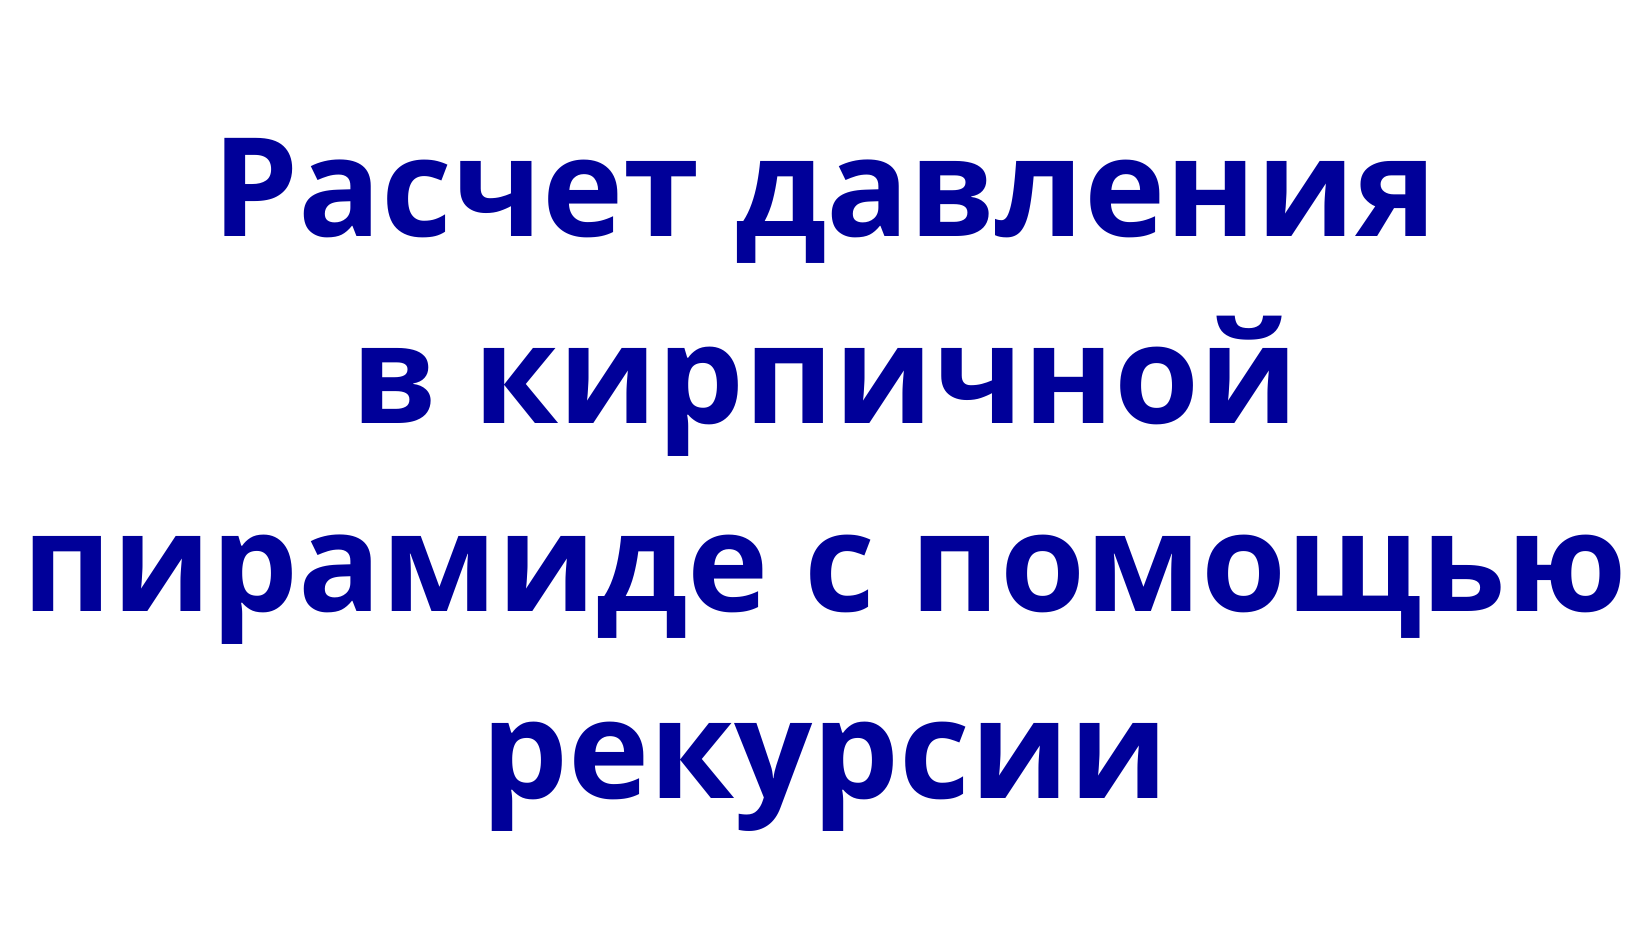

# Расчет давления
в кирпичной пирамиде с помощью рекурсии